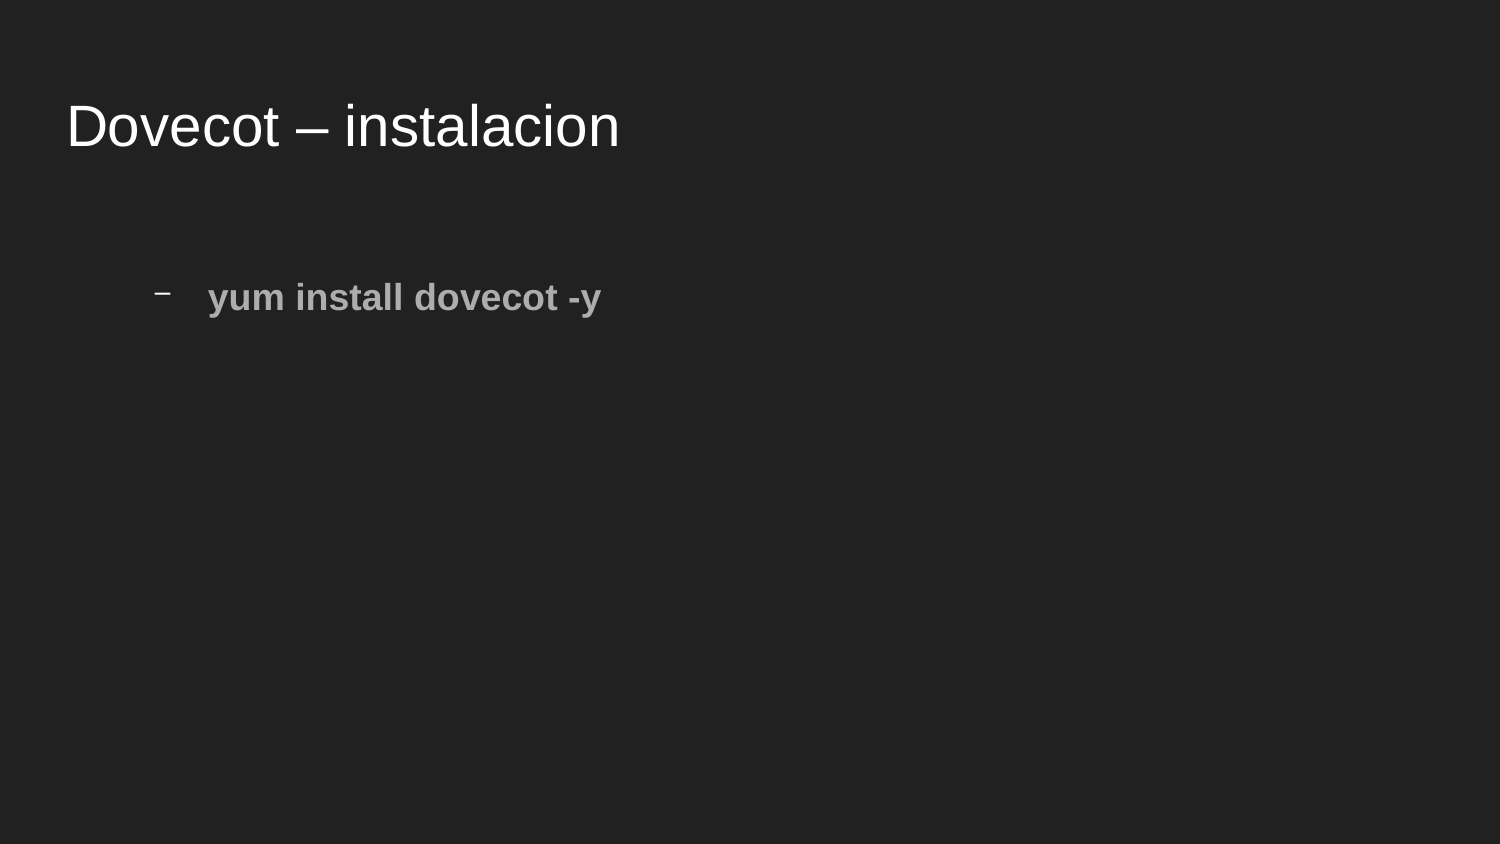

# Dovecot – instalacion
yum install dovecot -y